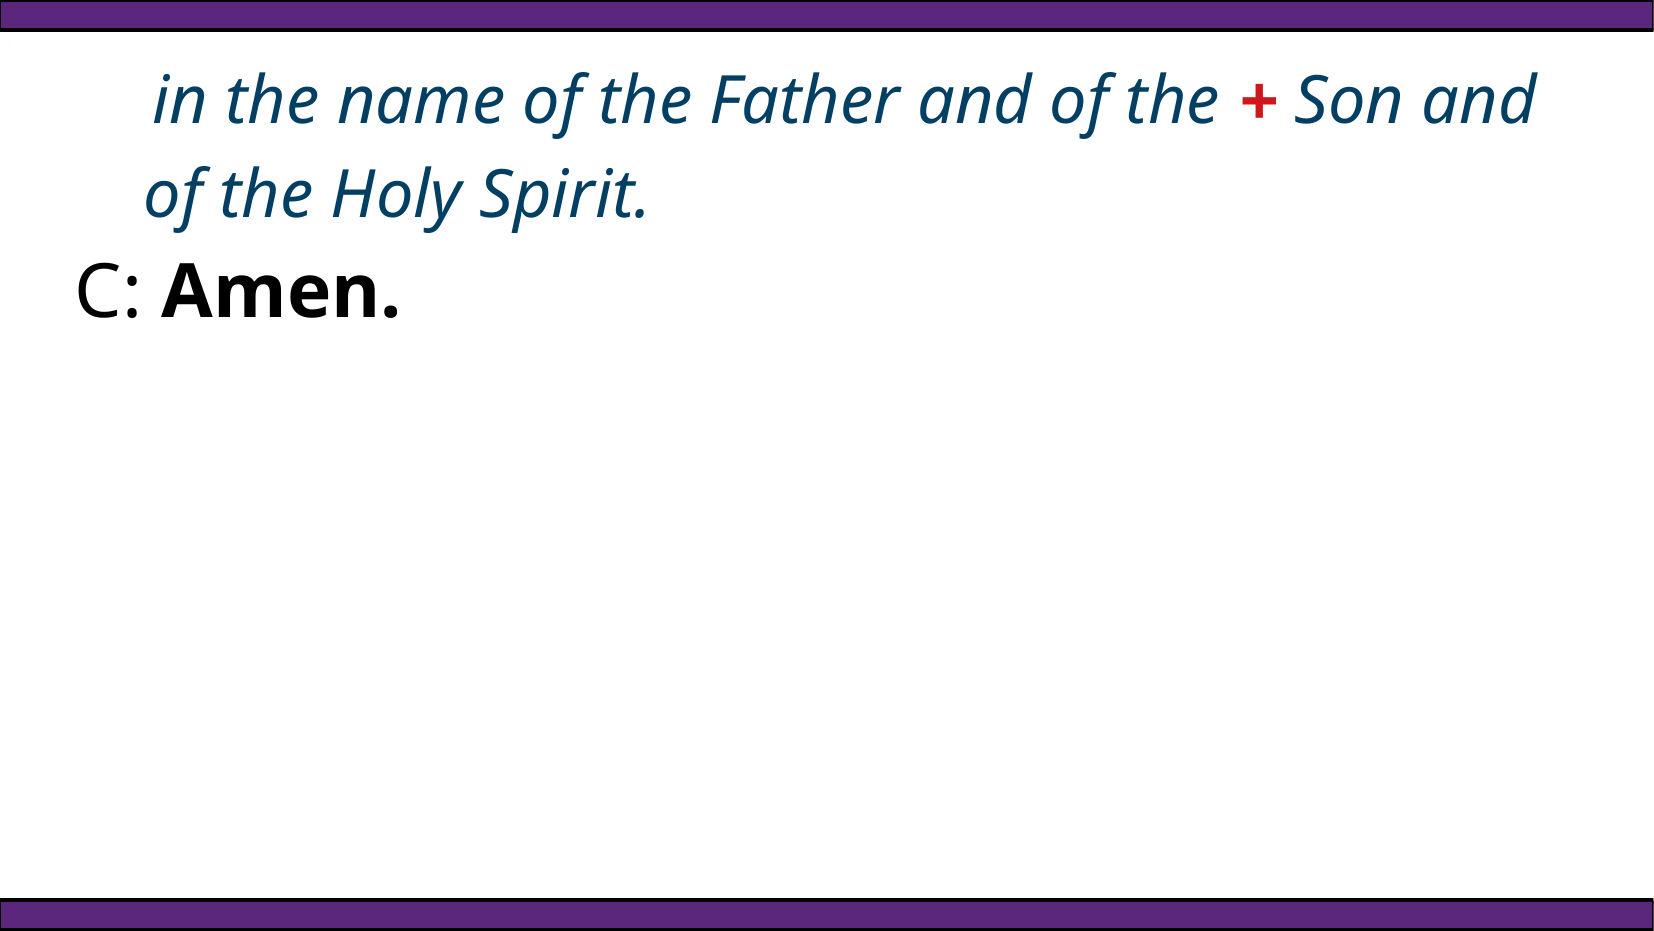

in the name of the Father and of the + Son and
 of the Holy Spirit.
C: Amen.